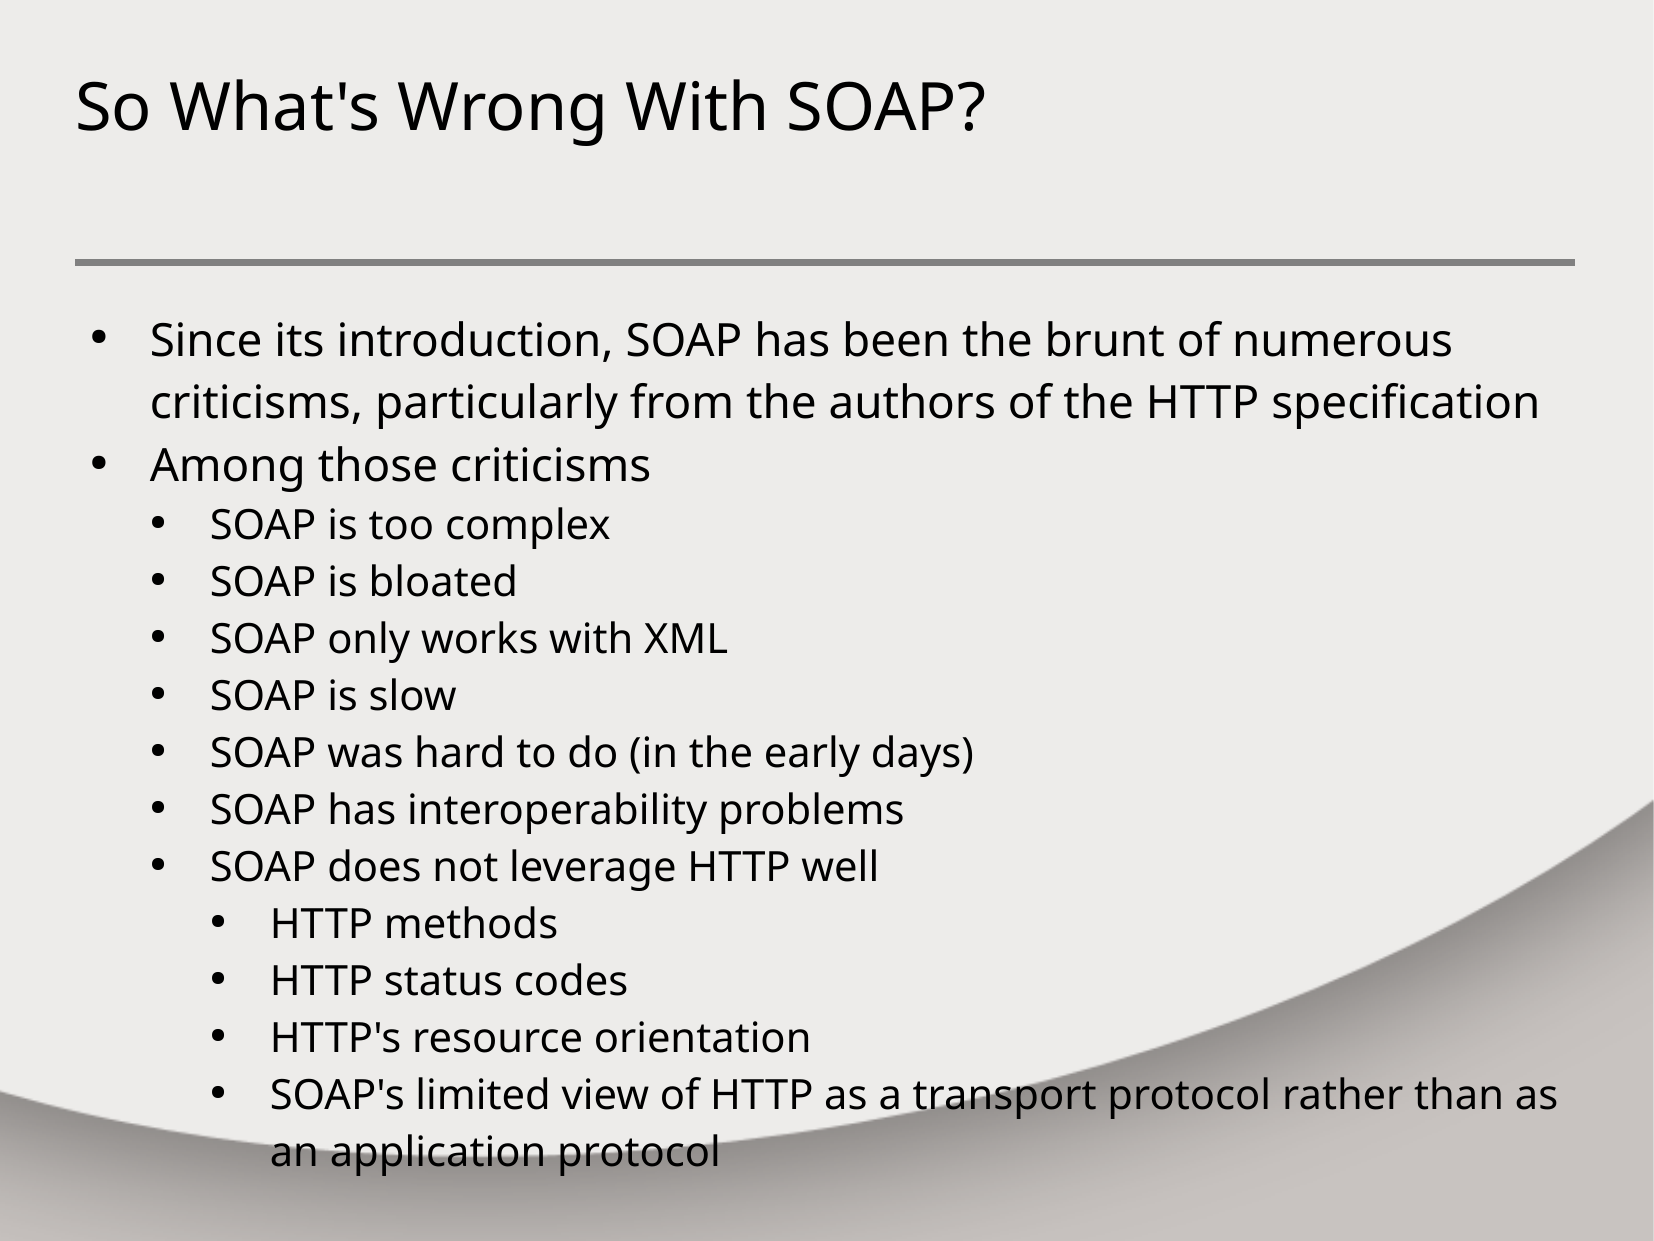

# So What's Wrong With SOAP?
Since its introduction, SOAP has been the brunt of numerous criticisms, particularly from the authors of the HTTP specification
Among those criticisms
SOAP is too complex
SOAP is bloated
SOAP only works with XML
SOAP is slow
SOAP was hard to do (in the early days)
SOAP has interoperability problems
SOAP does not leverage HTTP well
HTTP methods
HTTP status codes
HTTP's resource orientation
SOAP's limited view of HTTP as a transport protocol rather than as an application protocol